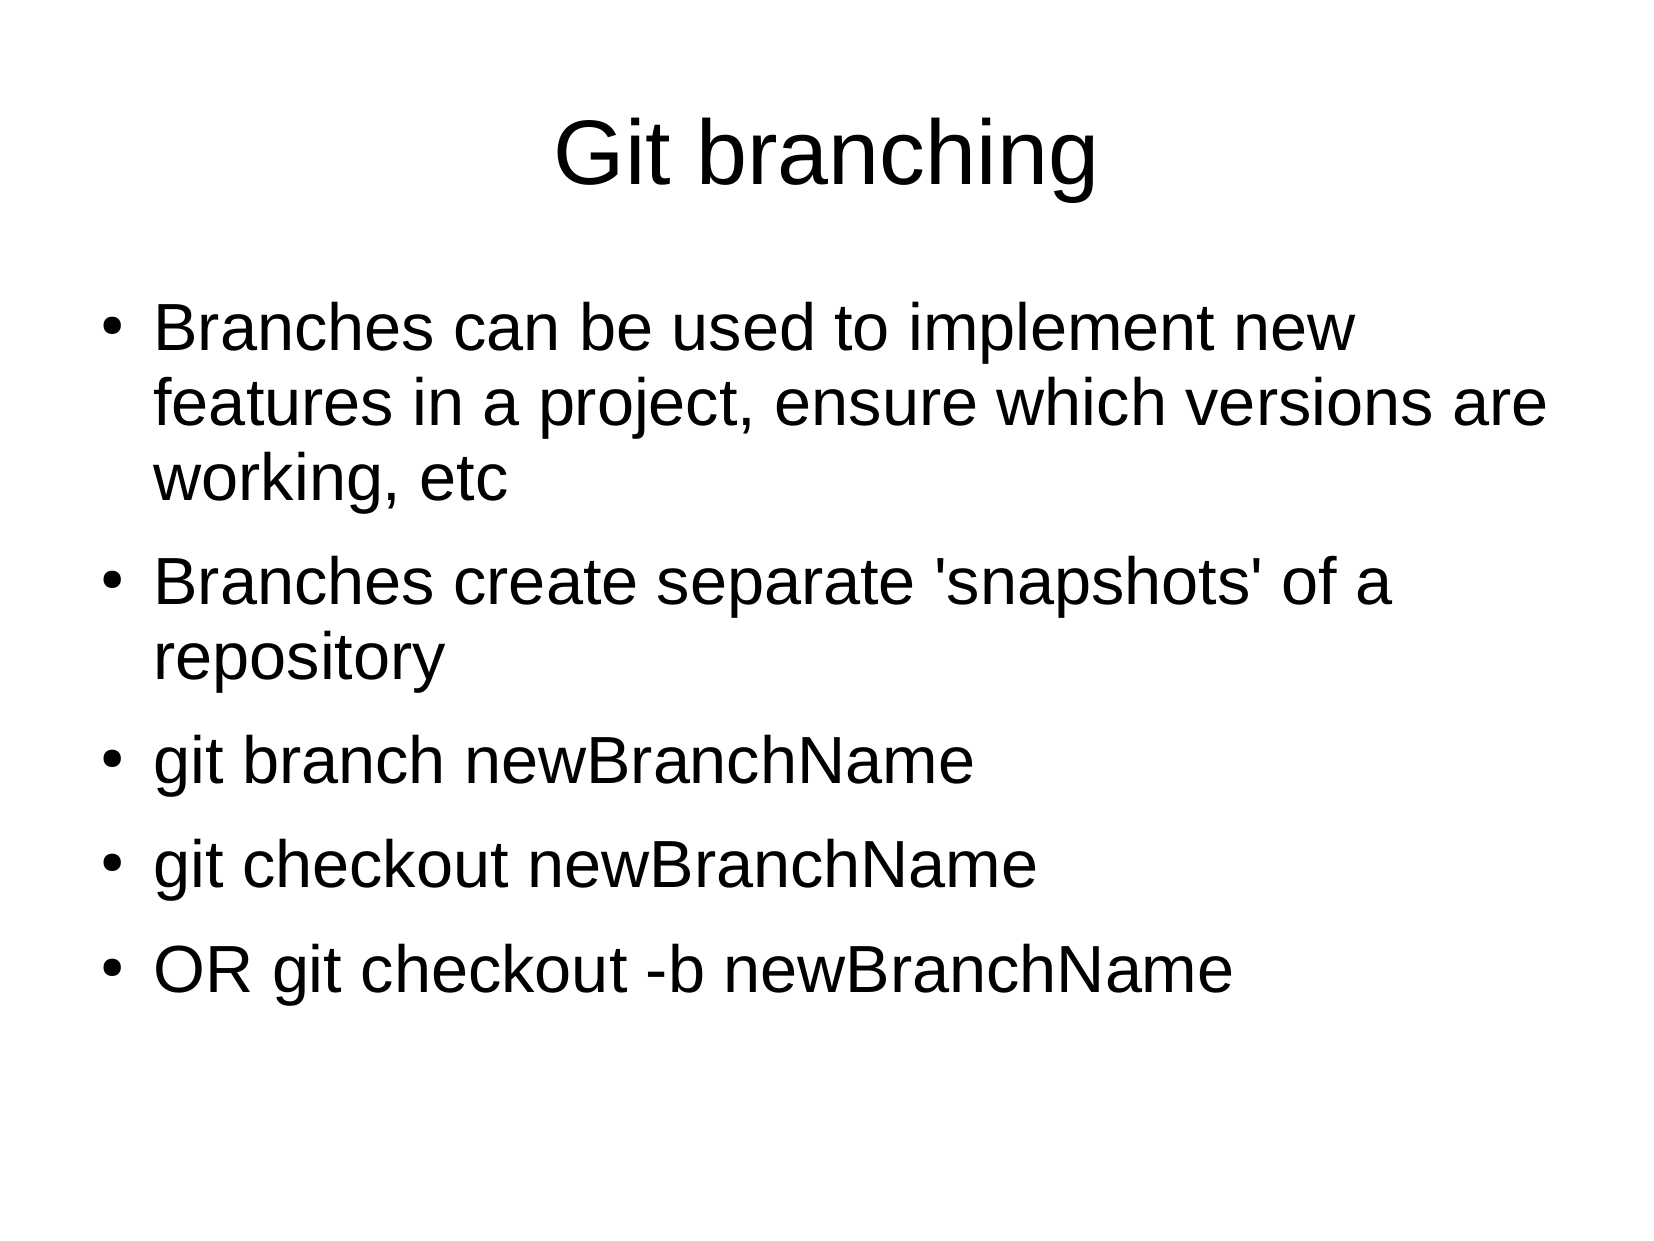

# Git branching
Branches can be used to implement new features in a project, ensure which versions are working, etc
Branches create separate 'snapshots' of a repository
git branch newBranchName
git checkout newBranchName
OR git checkout -b newBranchName